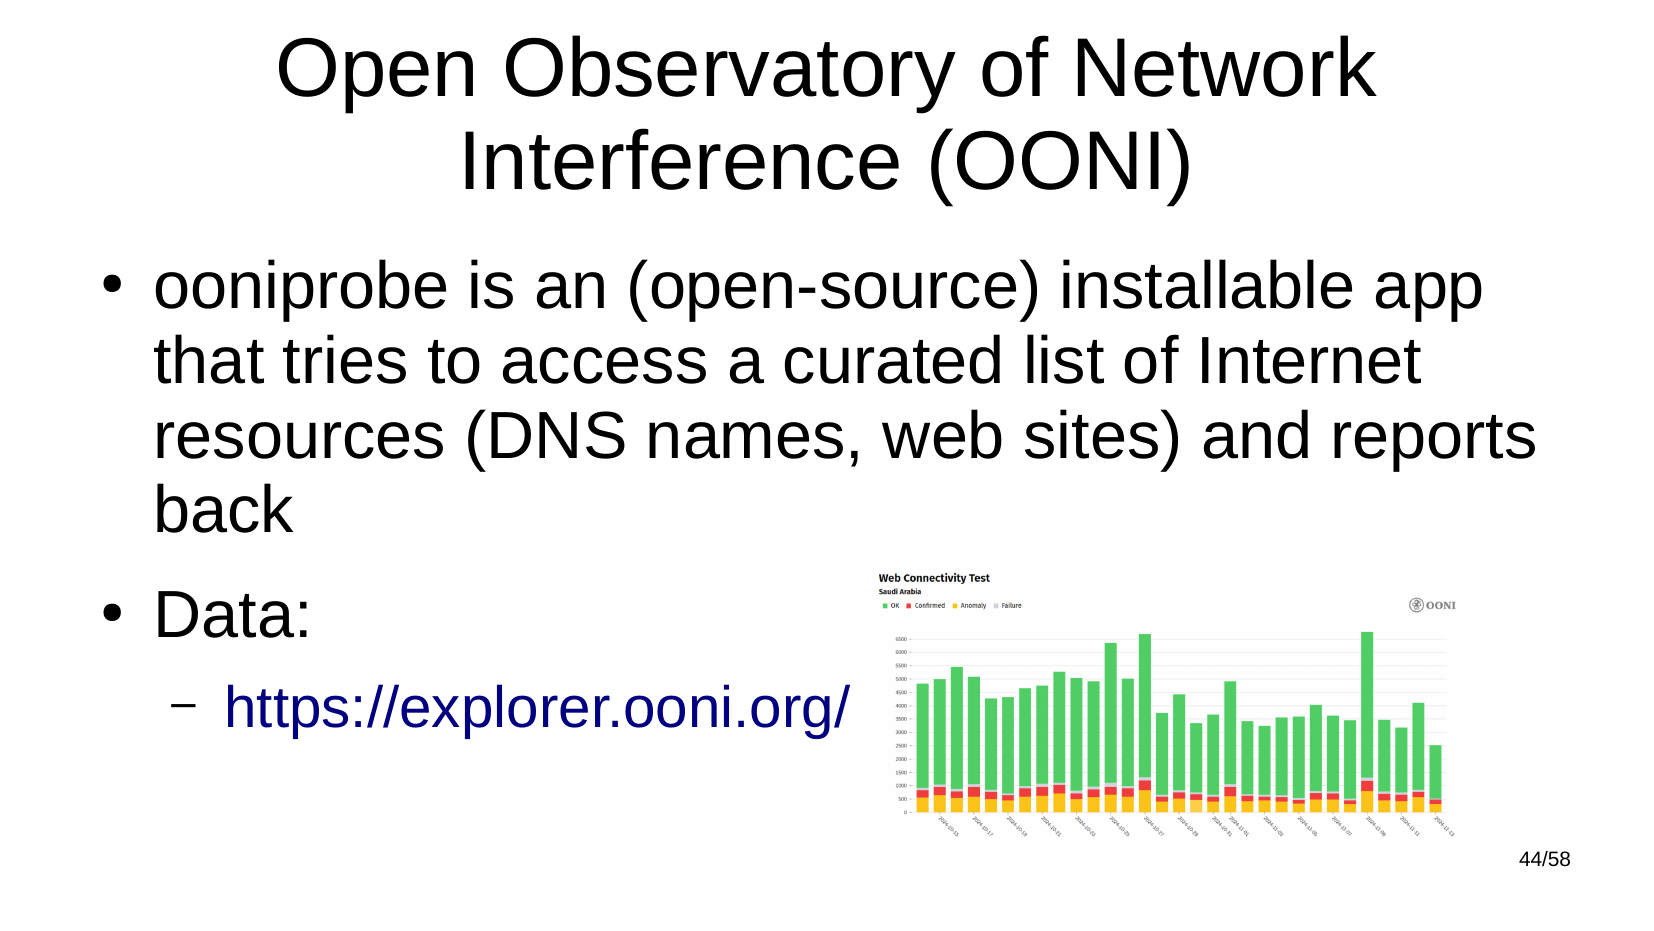

# Open Observatory of Network Interference (OONI)
ooniprobe is an (open-source) installable app that tries to access a curated list of Internet resources (DNS names, web sites) and reports back
Data:
https://explorer.ooni.org/
44